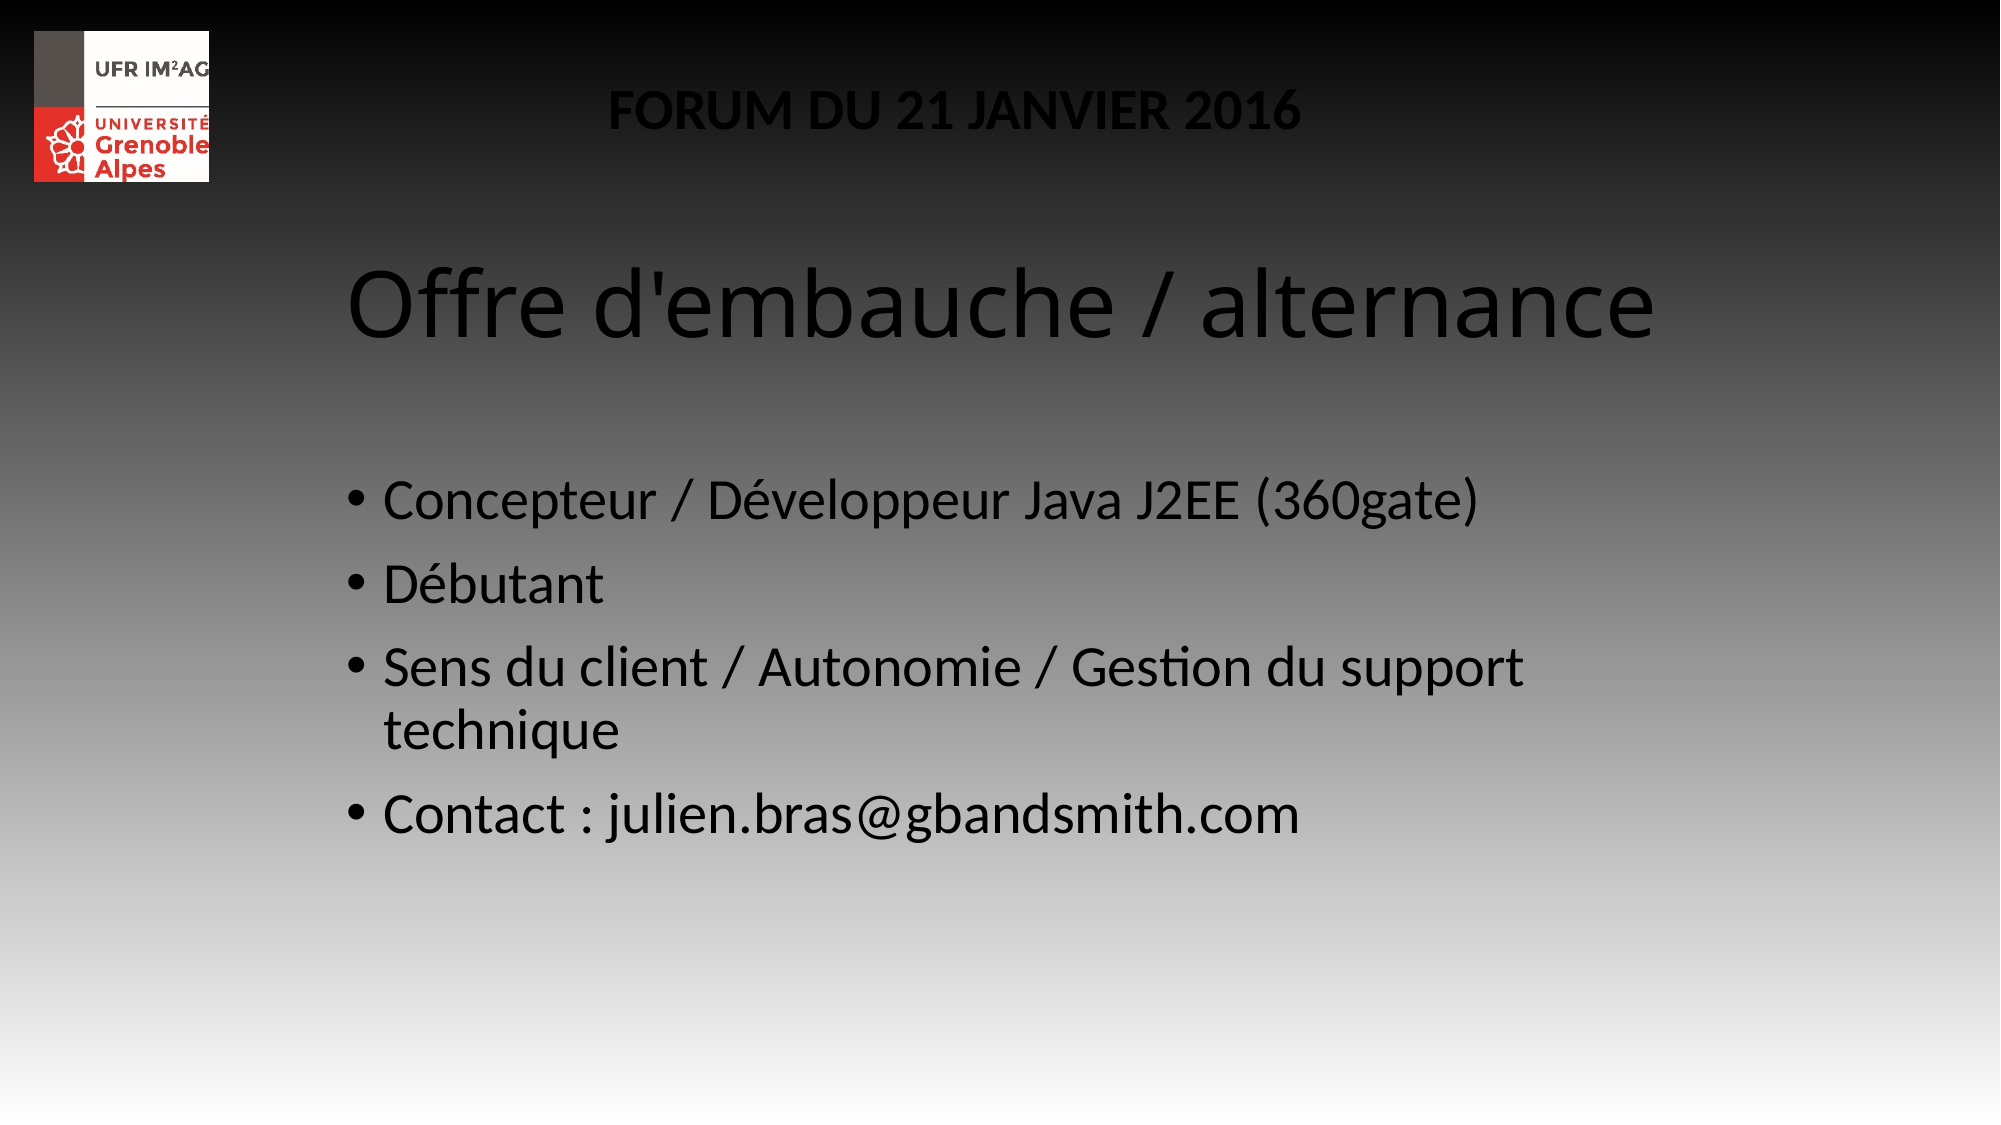

FORUM DU 21 JANVIER 2016
# Offre d'embauche / alternance
Concepteur / Développeur Java J2EE (360gate)
Débutant
Sens du client / Autonomie / Gestion du support technique
Contact : julien.bras@gbandsmith.com